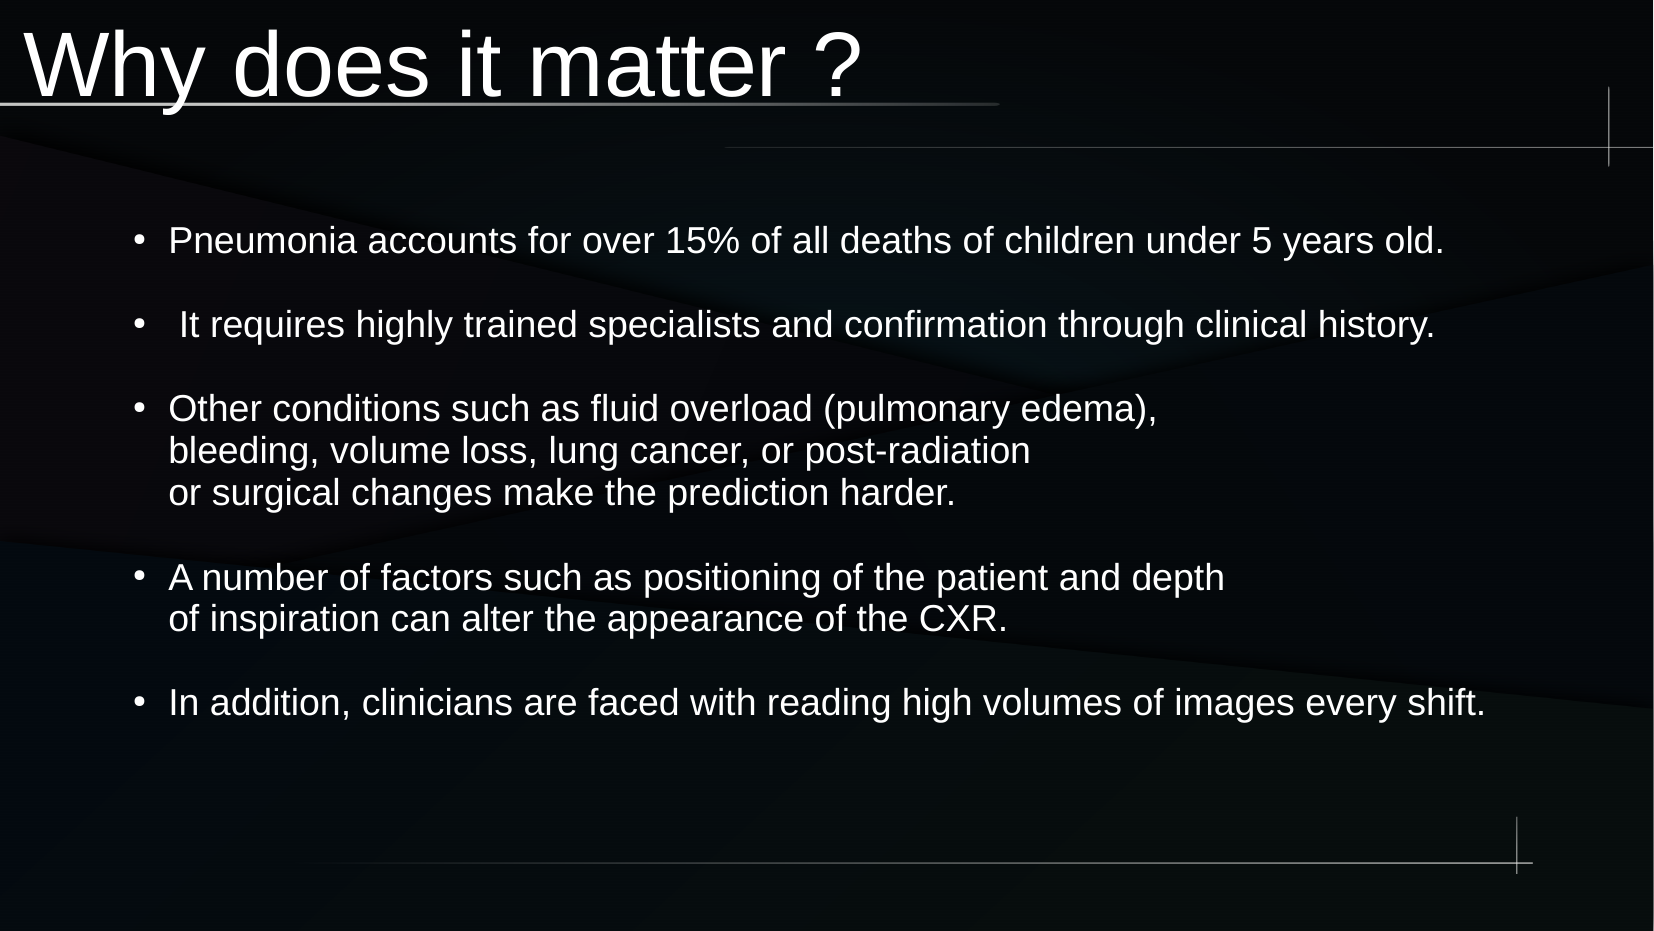

# Why does it matter ?
Pneumonia accounts for over 15% of all deaths of children under 5 years old.
 It requires highly trained specialists and confirmation through clinical history.
Other conditions such as fluid overload (pulmonary edema),
bleeding, volume loss, lung cancer, or post-radiation
or surgical changes make the prediction harder.
A number of factors such as positioning of the patient and depth
of inspiration can alter the appearance of the CXR.
In addition, clinicians are faced with reading high volumes of images every shift.